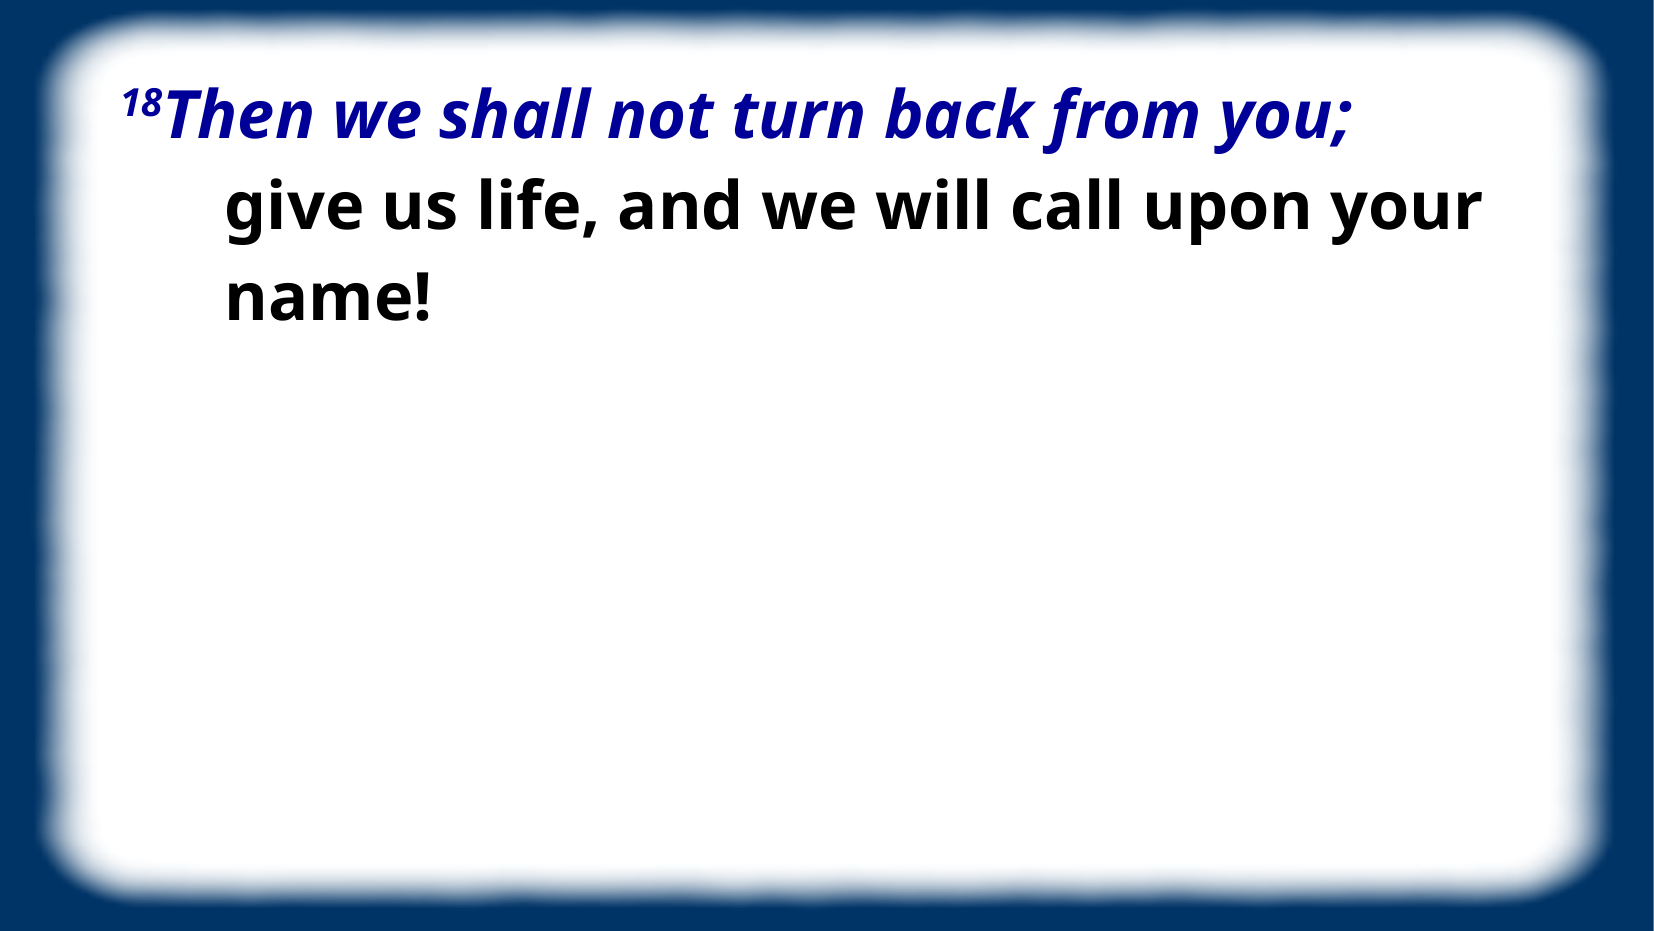

18Then we shall not turn back from you;
 give us life, and we will call upon your
 name!